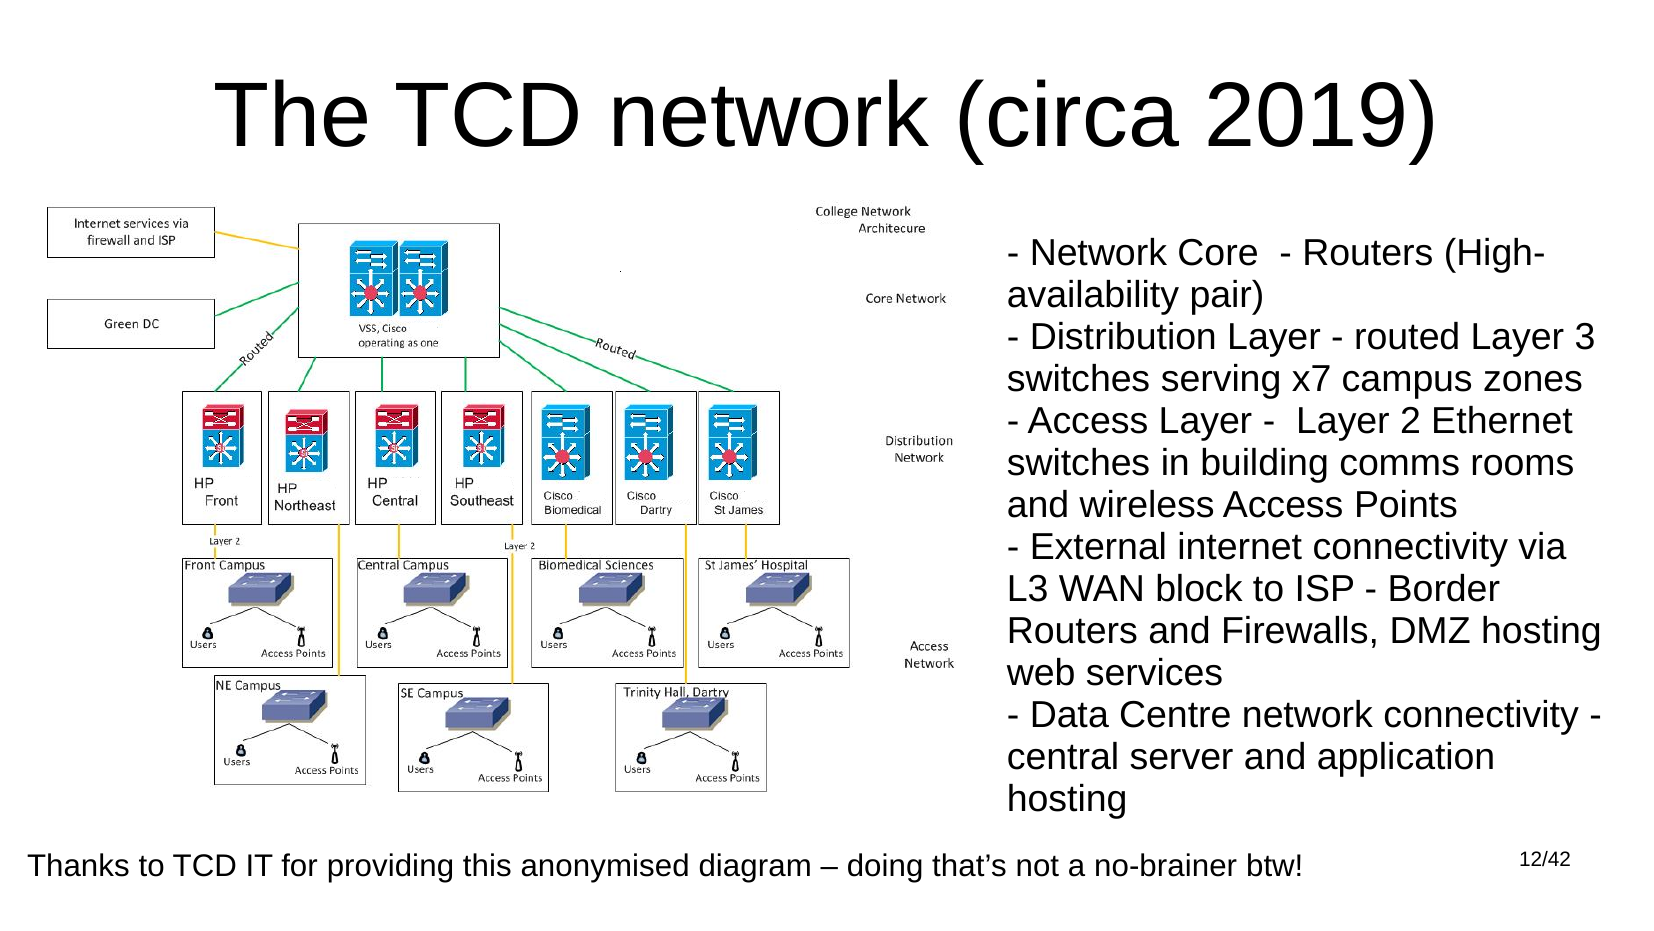

# The TCD network (circa 2019)
- Network Core - Routers (High-availability pair)
- Distribution Layer - routed Layer 3 switches serving x7 campus zones
- Access Layer - Layer 2 Ethernet switches in building comms rooms and wireless Access Points
- External internet connectivity via L3 WAN block to ISP - Border Routers and Firewalls, DMZ hosting web services
- Data Centre network connectivity - central server and application hosting
Thanks to TCD IT for providing this anonymised diagram – doing that’s not a no-brainer btw!
12